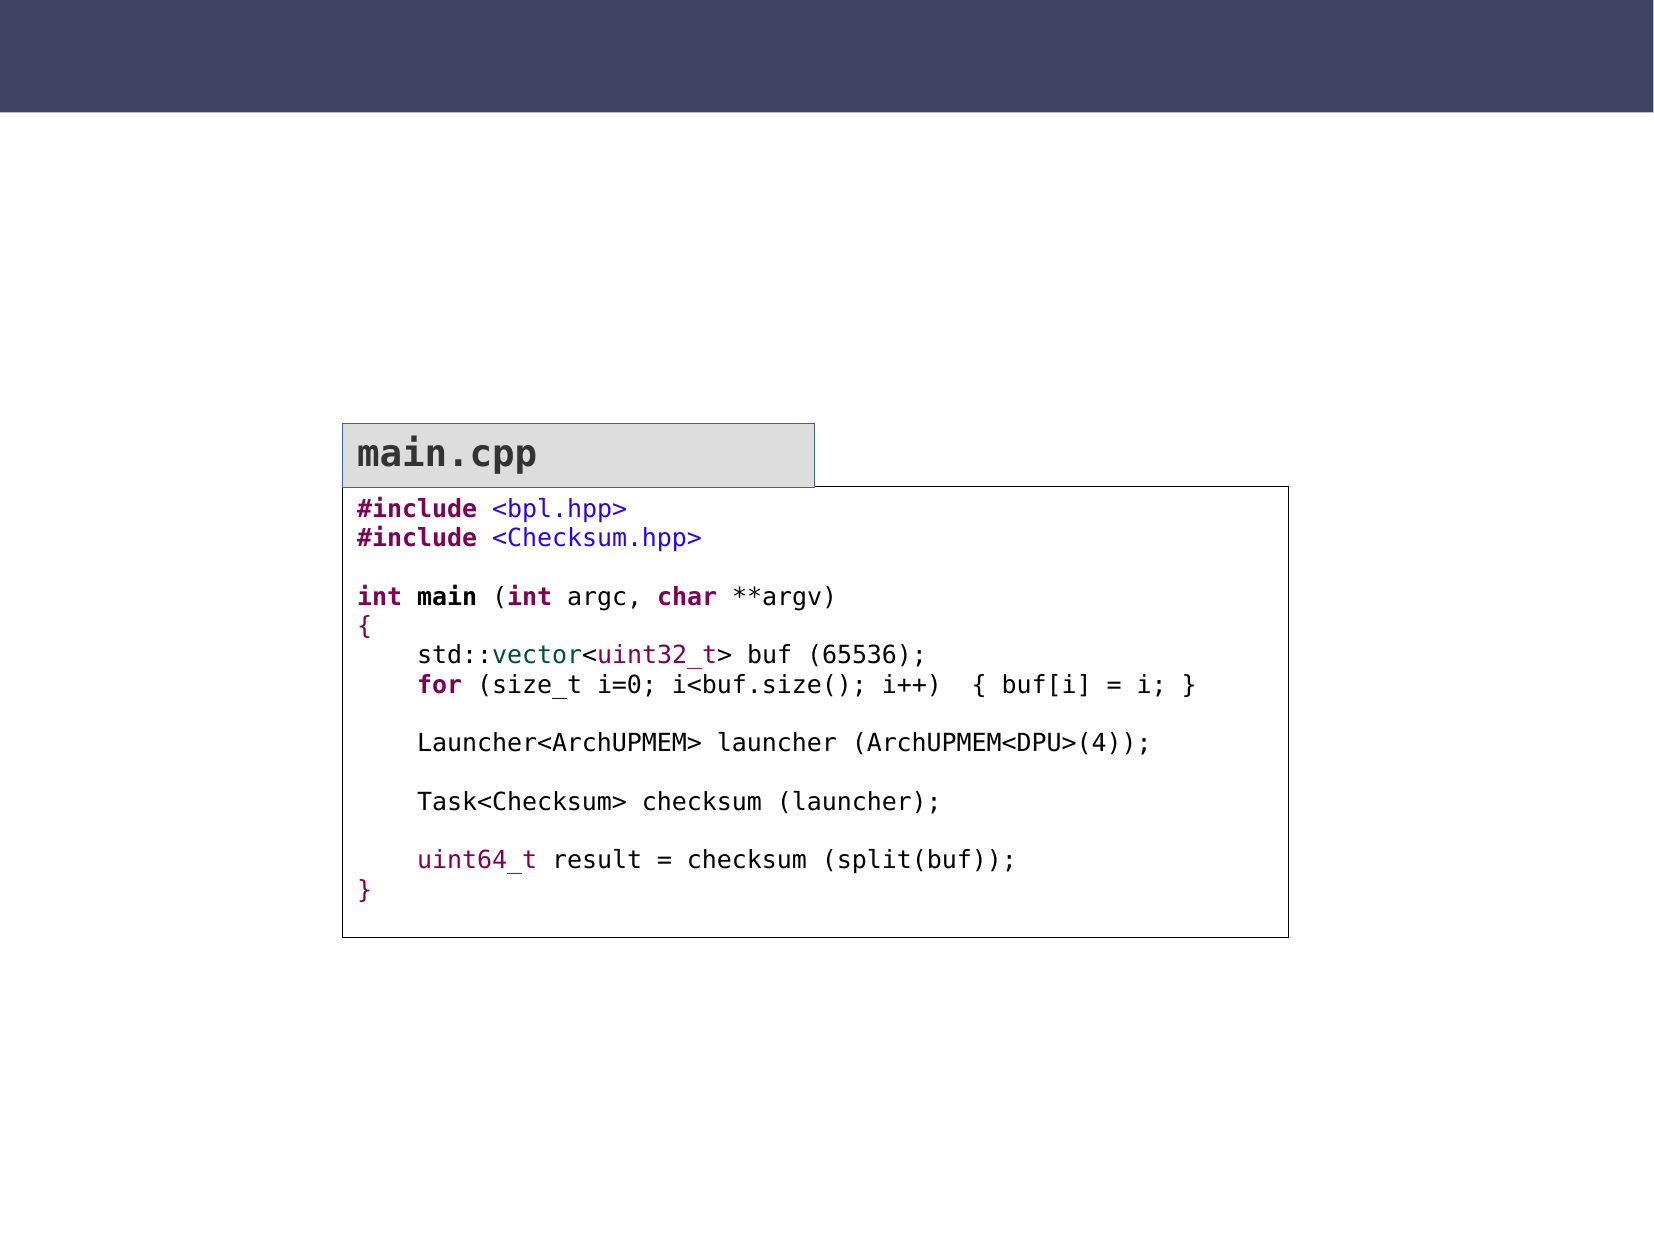

main.cpp
#include <bpl.hpp>
#include <Checksum.hpp>
int main (int argc, char **argv)
{
 std::vector<uint32_t> buf (65536);
 for (size_t i=0; i<buf.size(); i++) { buf[i] = i; }
 Launcher<ArchUPMEM> launcher (ArchUPMEM<DPU>(4));
 Task<Checksum> checksum (launcher);
 uint64_t result = checksum (split(buf));
}